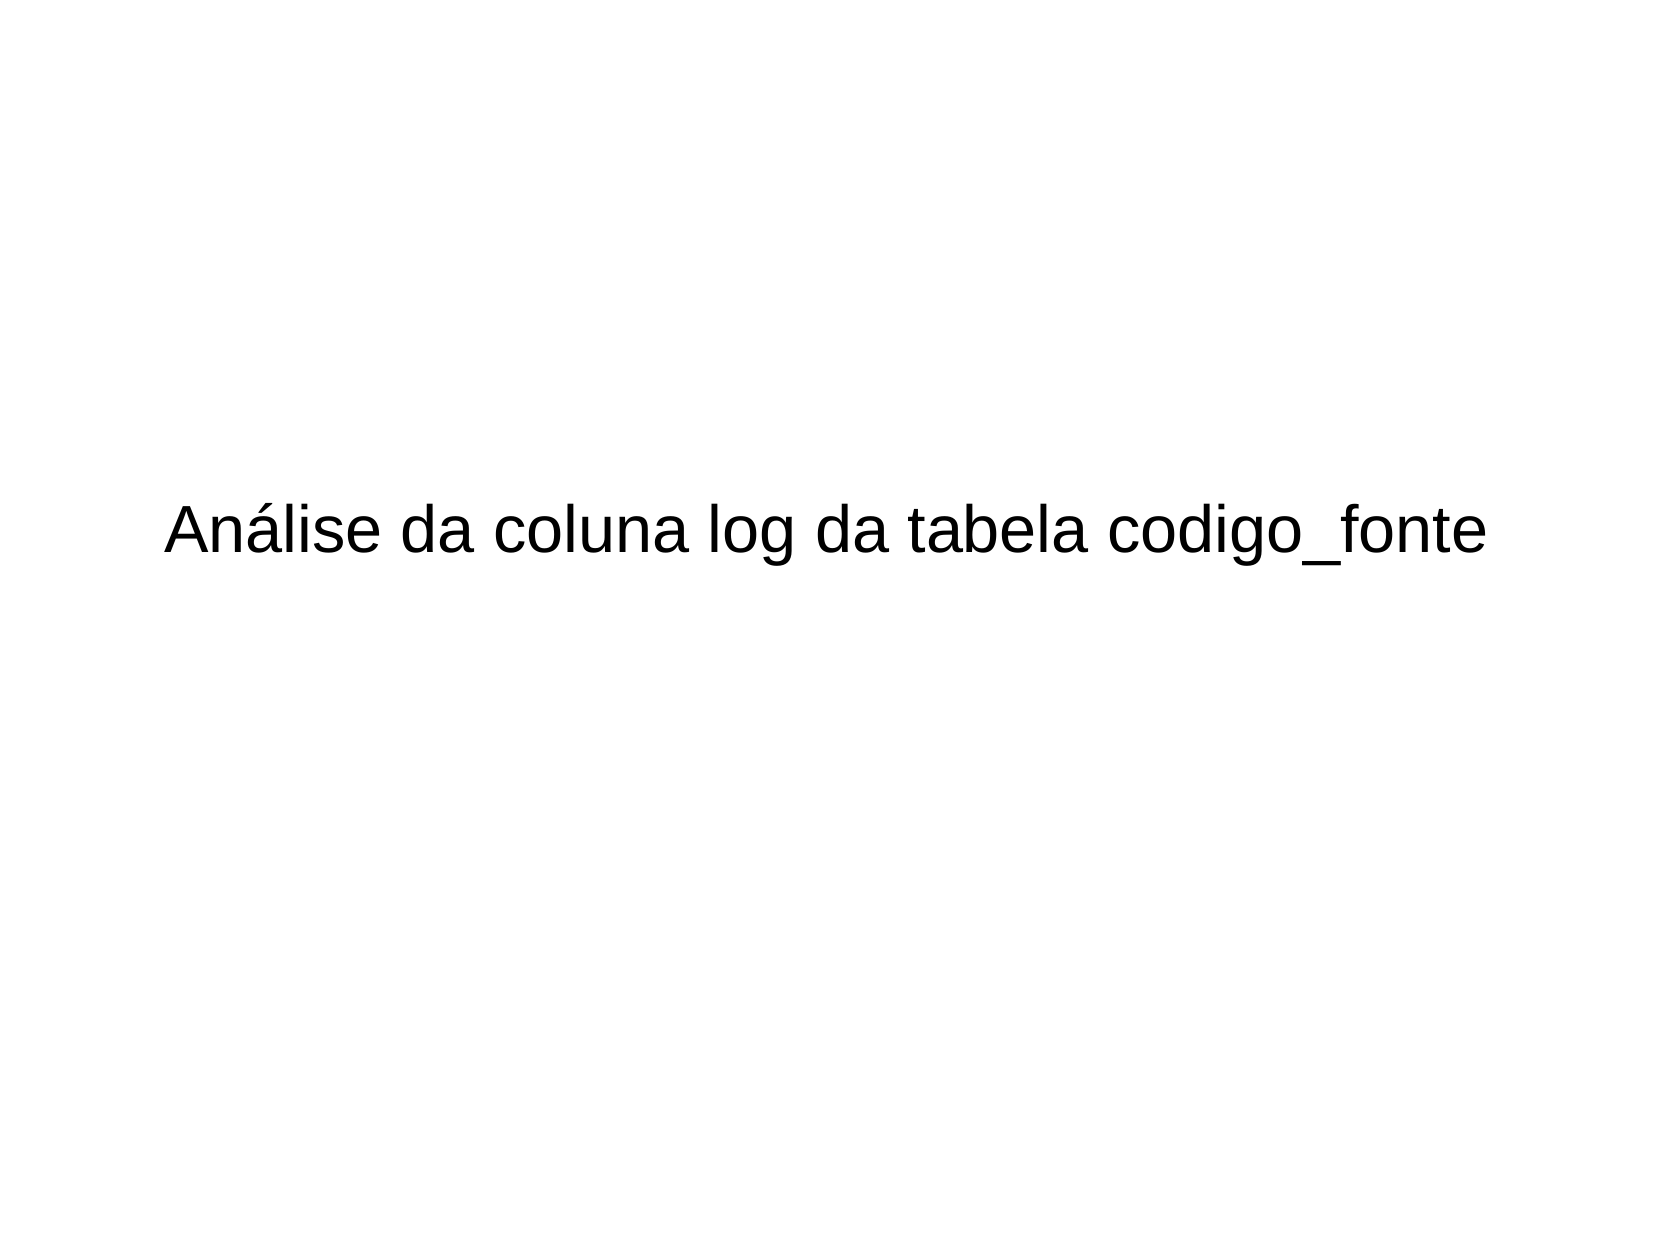

# Análise da coluna log da tabela codigo_fonte